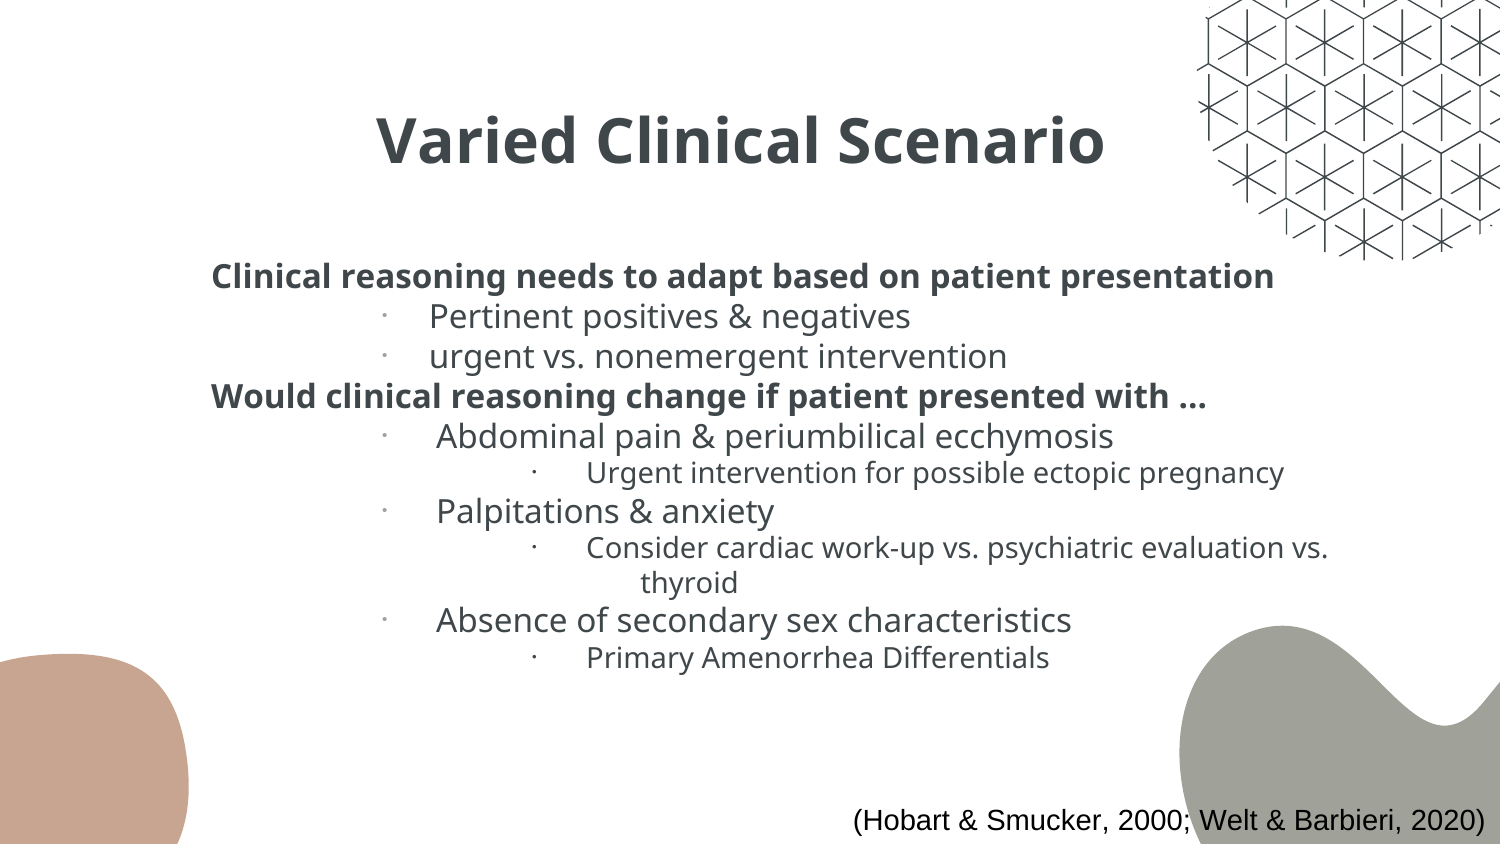

# Varied Clinical Scenario
Clinical reasoning needs to adapt based on patient presentation
Pertinent positives & negatives
urgent vs. nonemergent intervention
Would clinical reasoning change if patient presented with …
Abdominal pain & periumbilical ecchymosis
Urgent intervention for possible ectopic pregnancy
Palpitations & anxiety
Consider cardiac work-up vs. psychiatric evaluation vs. thyroid
Absence of secondary sex characteristics
Primary Amenorrhea Differentials
(Hobart & Smucker, 2000; Welt & Barbieri, 2020)